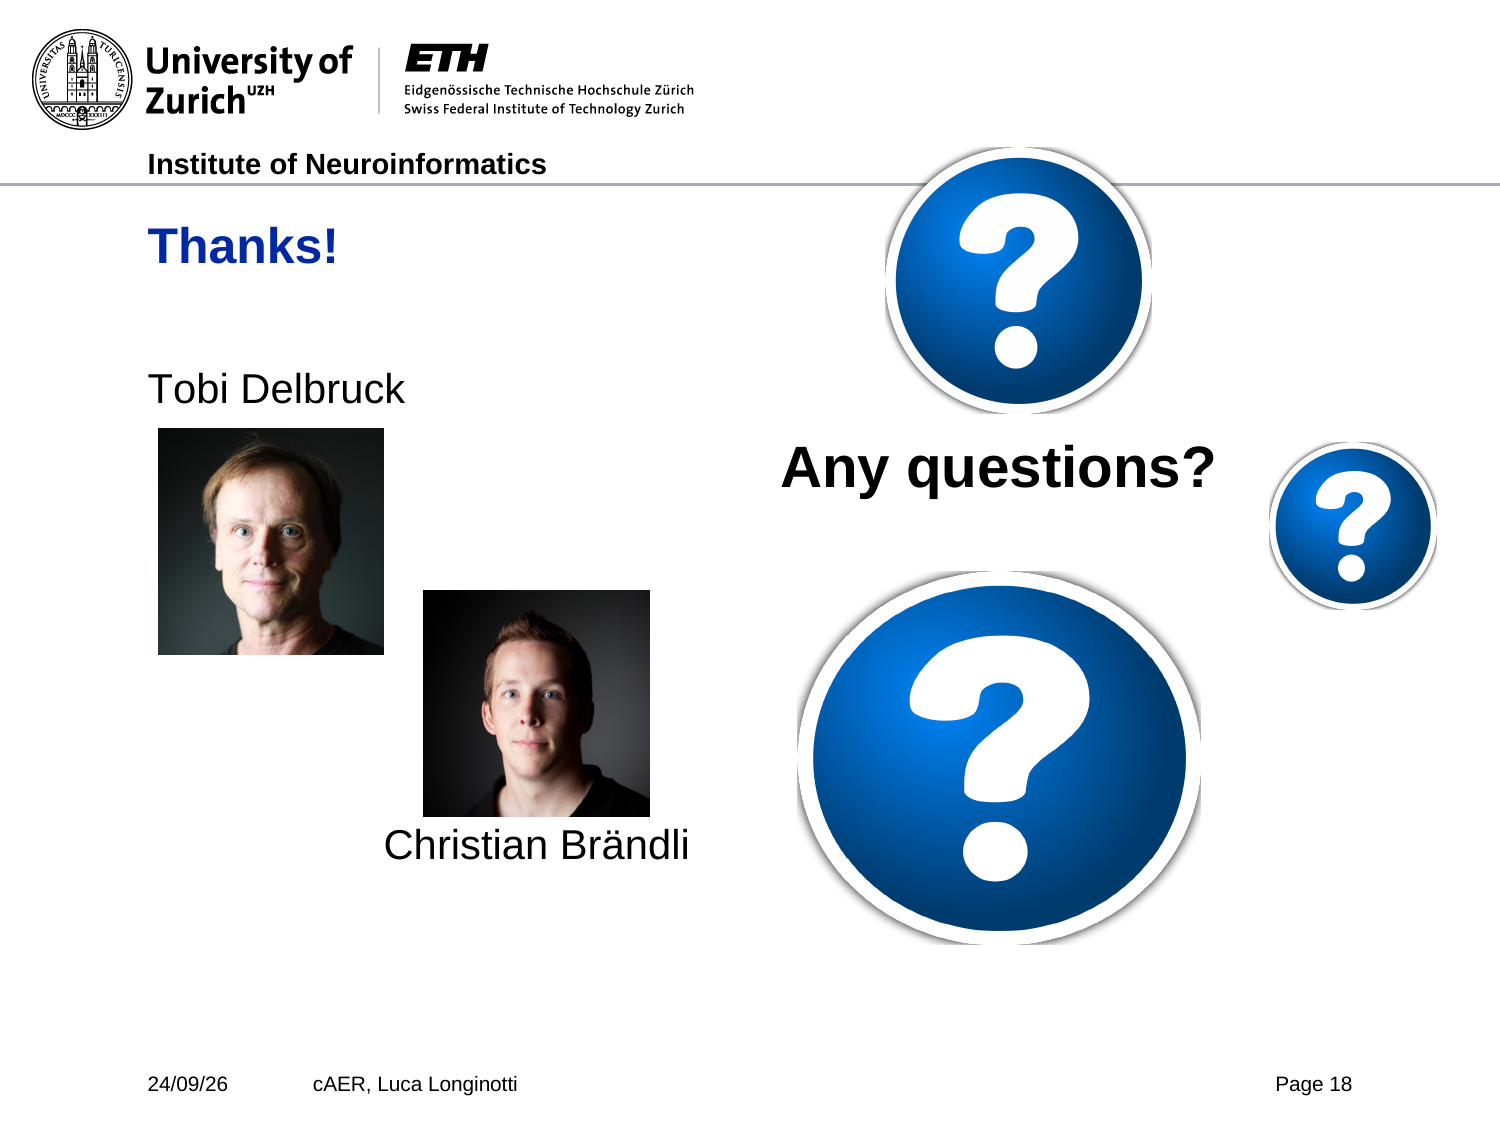

# Thanks!
Tobi Delbruck
 Any questions?
Christian Brändli
cAER, Luca Longinotti
18